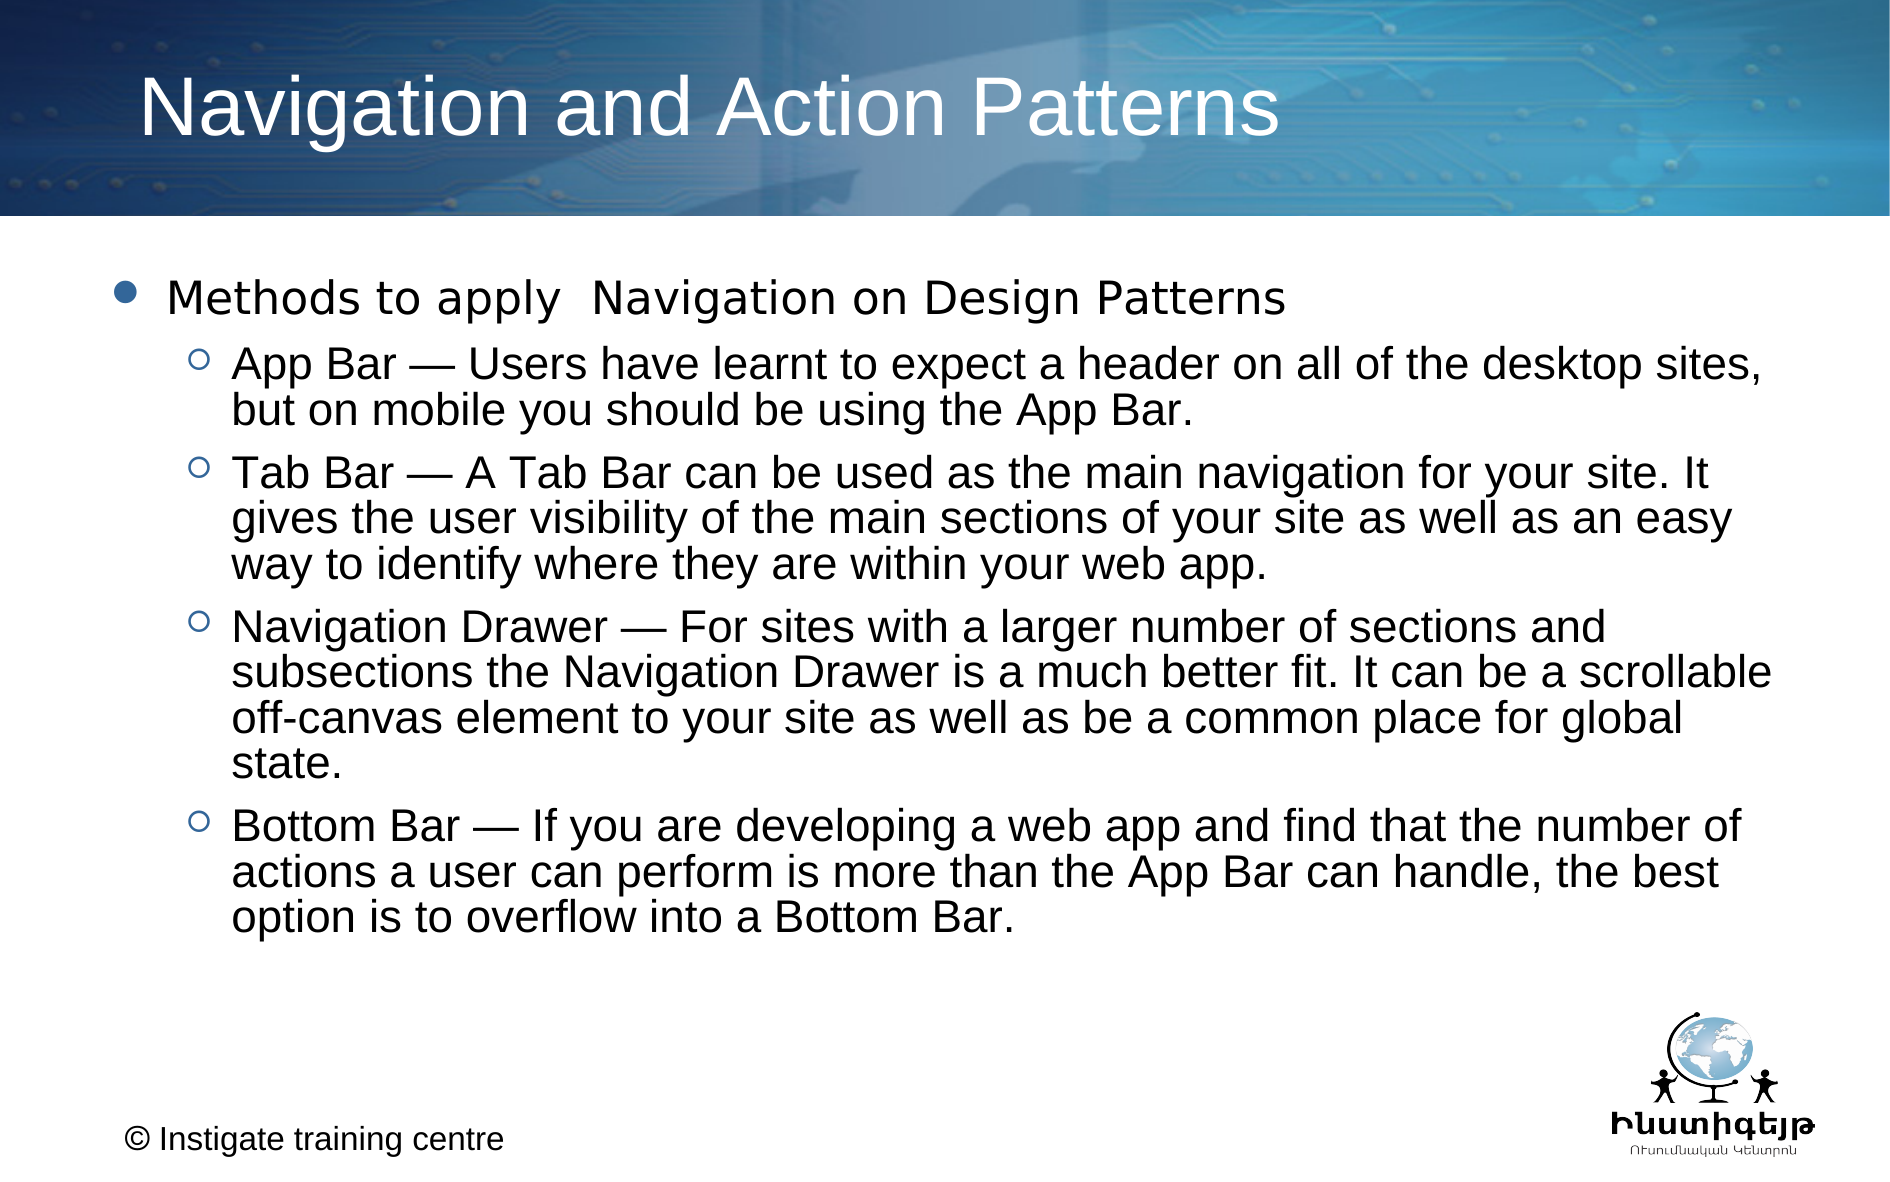

Navigation and Action Patterns
# Methods to apply Navigation on Design Patterns
App Bar — Users have learnt to expect a header on all of the desktop sites, but on mobile you should be using the App Bar.
Tab Bar — A Tab Bar can be used as the main navigation for your site. It gives the user visibility of the main sections of your site as well as an easy way to identify where they are within your web app.
Navigation Drawer — For sites with a larger number of sections and subsections the Navigation Drawer is a much better fit. It can be a scrollable off-canvas element to your site as well as be a common place for global state.
Bottom Bar — If you are developing a web app and find that the number of actions a user can perform is more than the App Bar can handle, the best option is to overflow into a Bottom Bar.